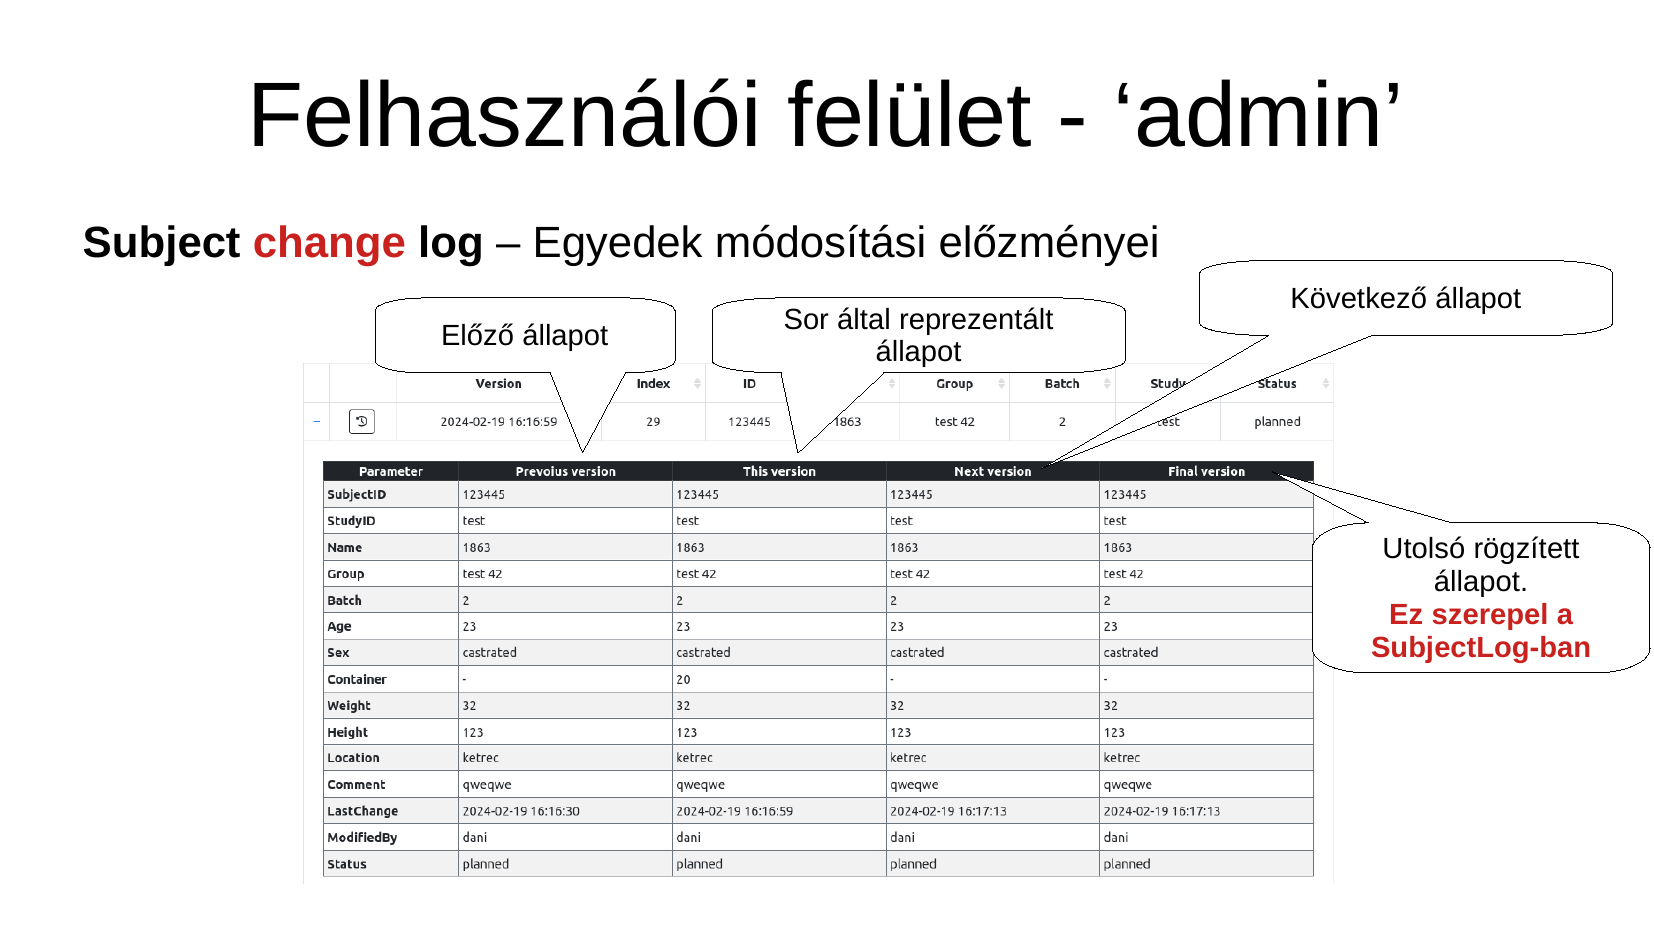

# Felhasználói felület - ‘admin’
Subject change log – Egyedek módosítási előzményei
Következő állapot
Előző állapot
Sor által reprezentált állapot
Utolsó rögzített állapot.
Ez szerepel a SubjectLog-ban